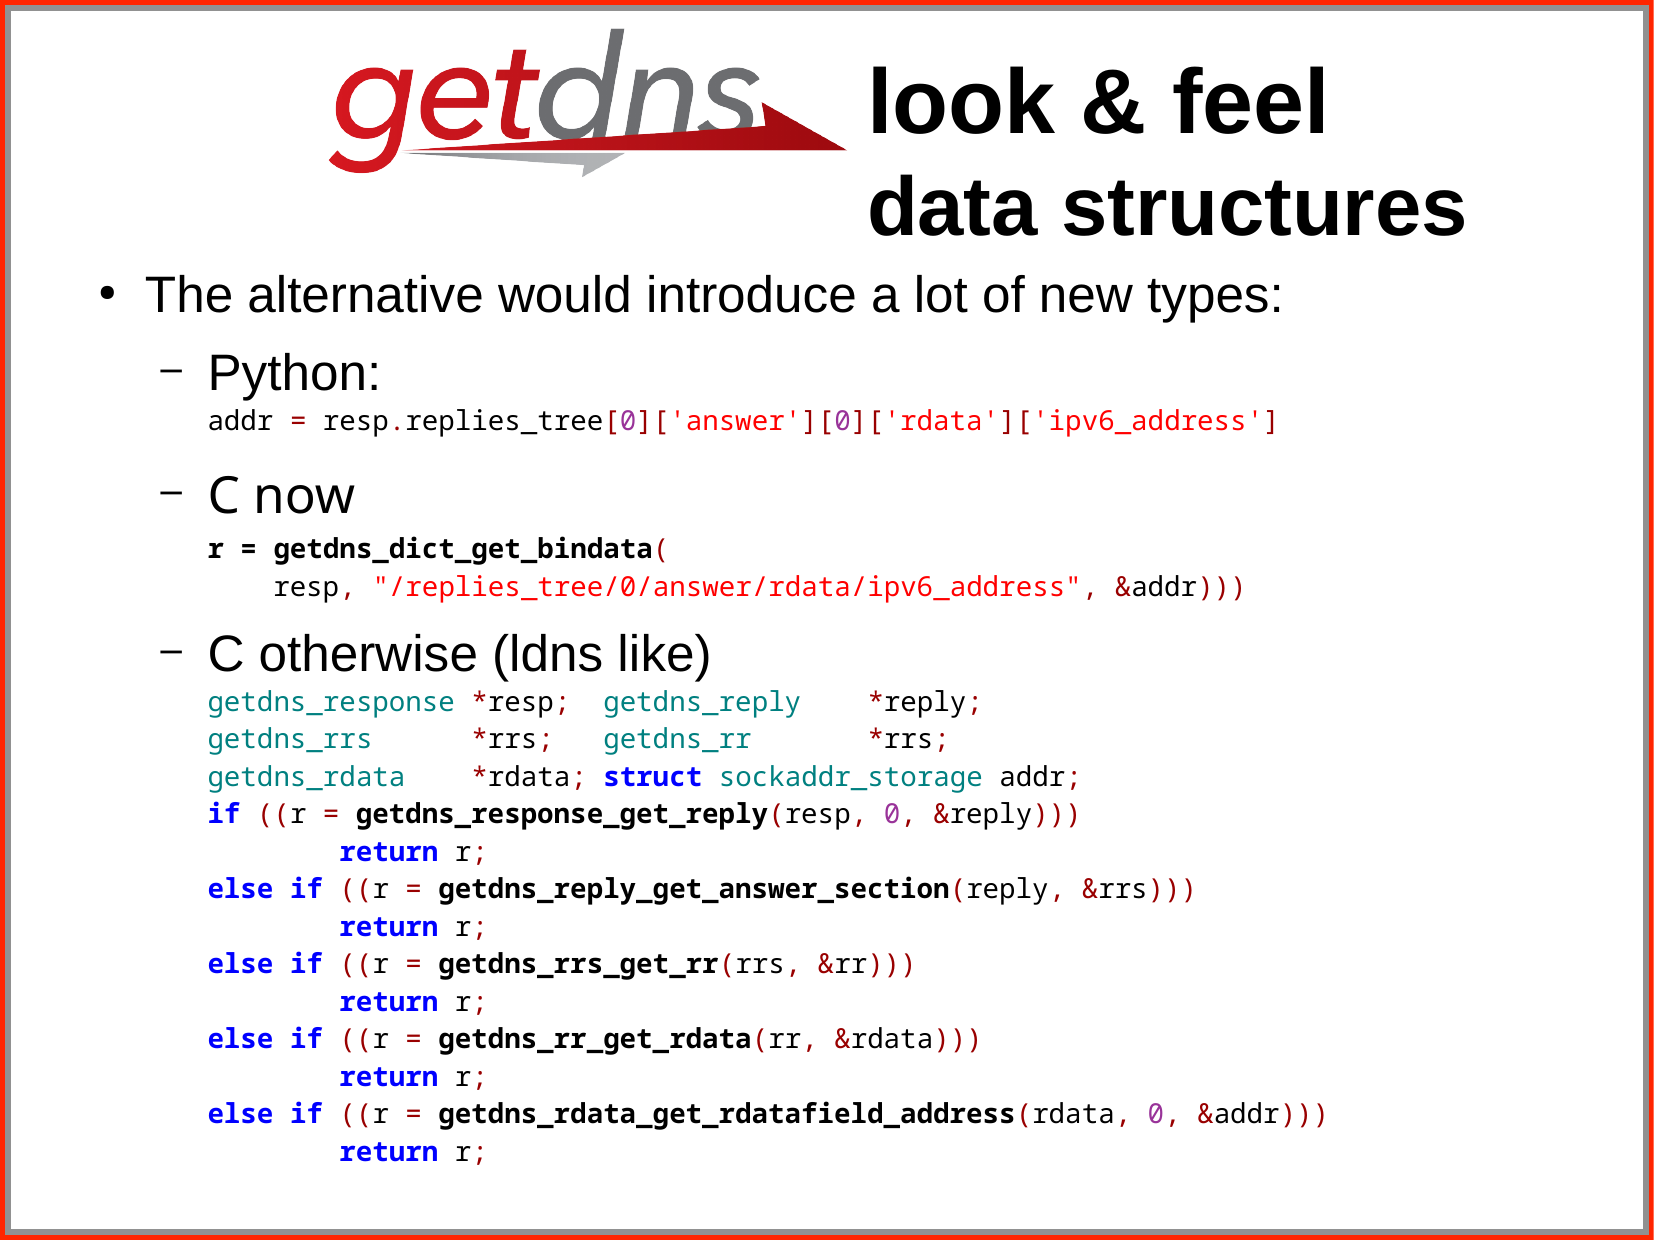

look & feel
							 data structures
# The alternative would introduce a lot of new types:
Python:
addr = resp.replies_tree[0]['answer'][0]['rdata']['ipv6_address']
C now
r = getdns_dict_get_bindata(
 resp, "/replies_tree/0/answer/rdata/ipv6_address", &addr)))
C otherwise (ldns like)
getdns_response *resp; getdns_reply *reply;
getdns_rrs *rrs; getdns_rr *rrs;
getdns_rdata *rdata; struct sockaddr_storage addr;
if ((r = getdns_response_get_reply(resp, 0, &reply)))
 return r;
else if ((r = getdns_reply_get_answer_section(reply, &rrs)))
 return r;
else if ((r = getdns_rrs_get_rr(rrs, &rr)))
 return r;
else if ((r = getdns_rr_get_rdata(rr, &rdata)))
 return r;
else if ((r = getdns_rdata_get_rdatafield_address(rdata, 0, &addr)))
 return r;